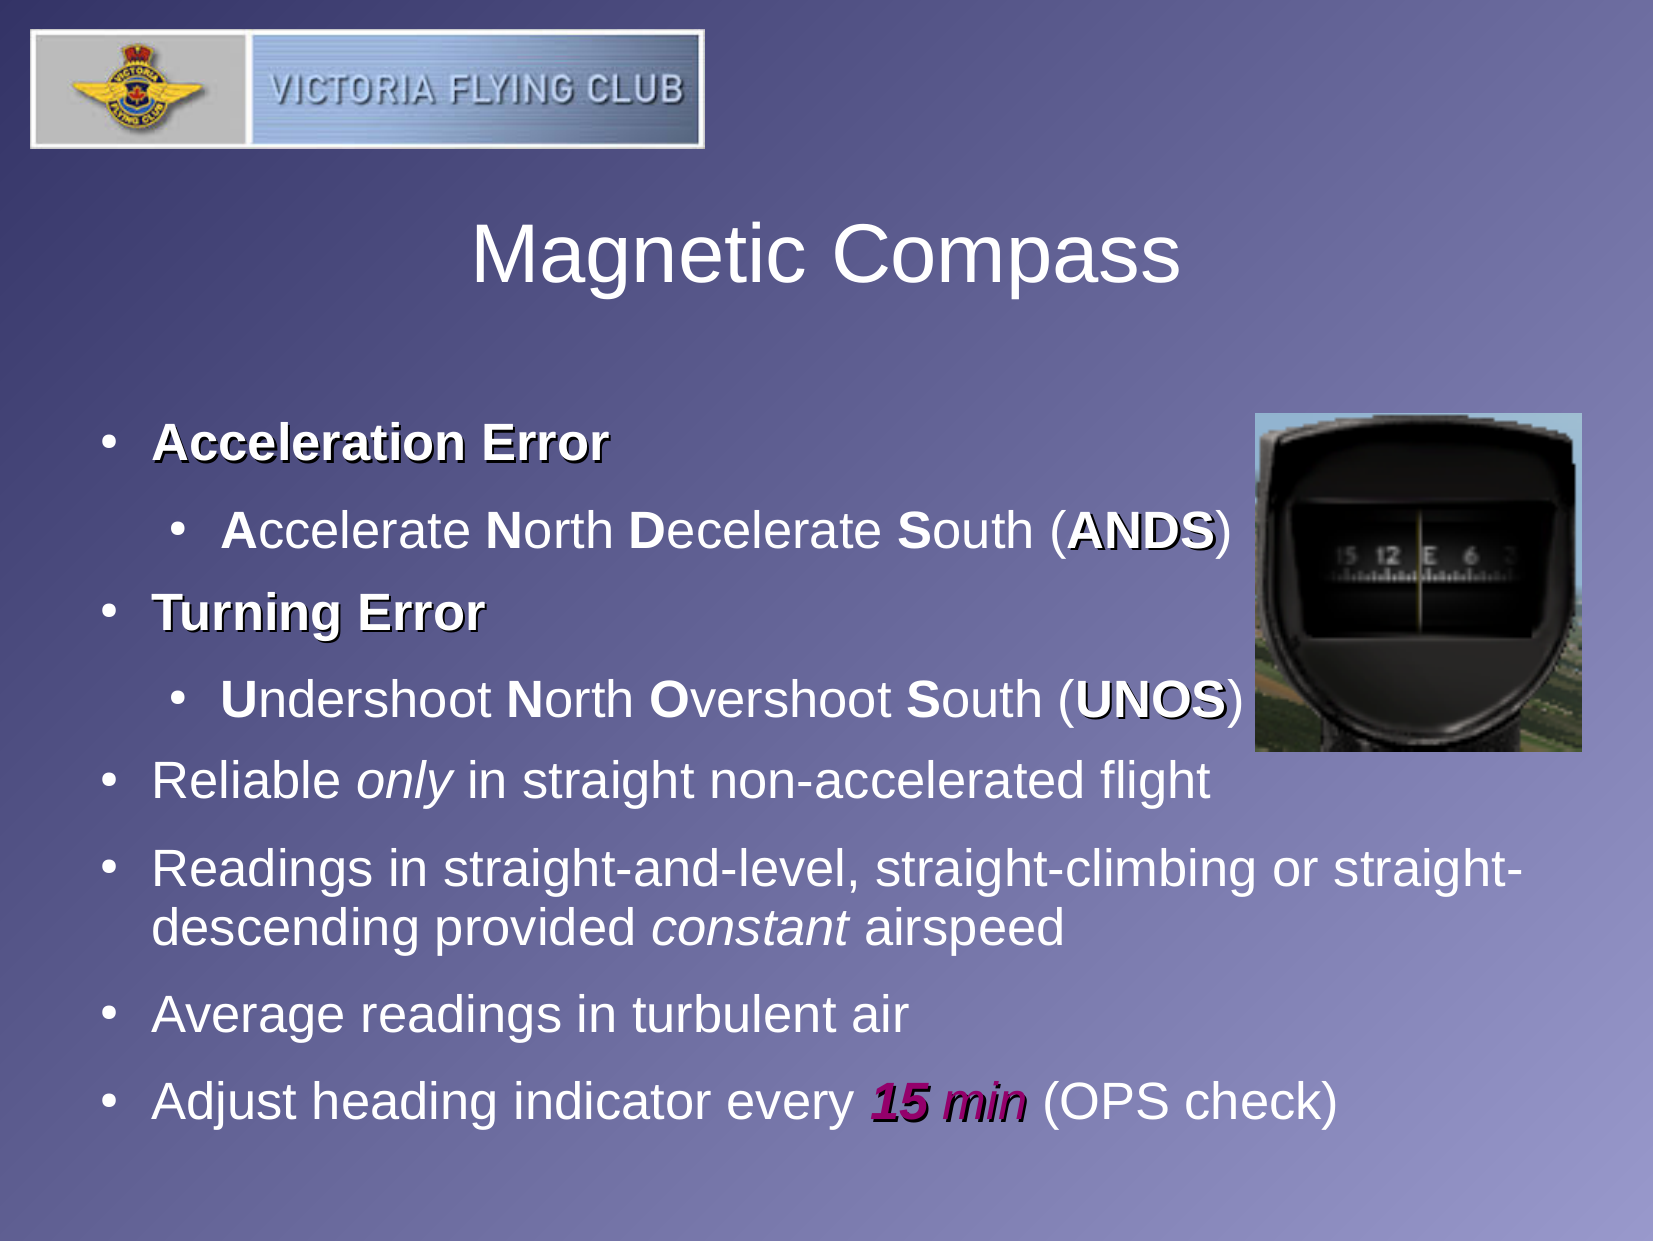

# Magnetic Compass
Acceleration Error
Accelerate North Decelerate South (ANDS)
Turning Error
Undershoot North Overshoot South (UNOS)
Reliable only in straight non-accelerated flight
Readings in straight-and-level, straight-climbing or straight-descending provided constant airspeed
Average readings in turbulent air
Adjust heading indicator every 15 min (OPS check)